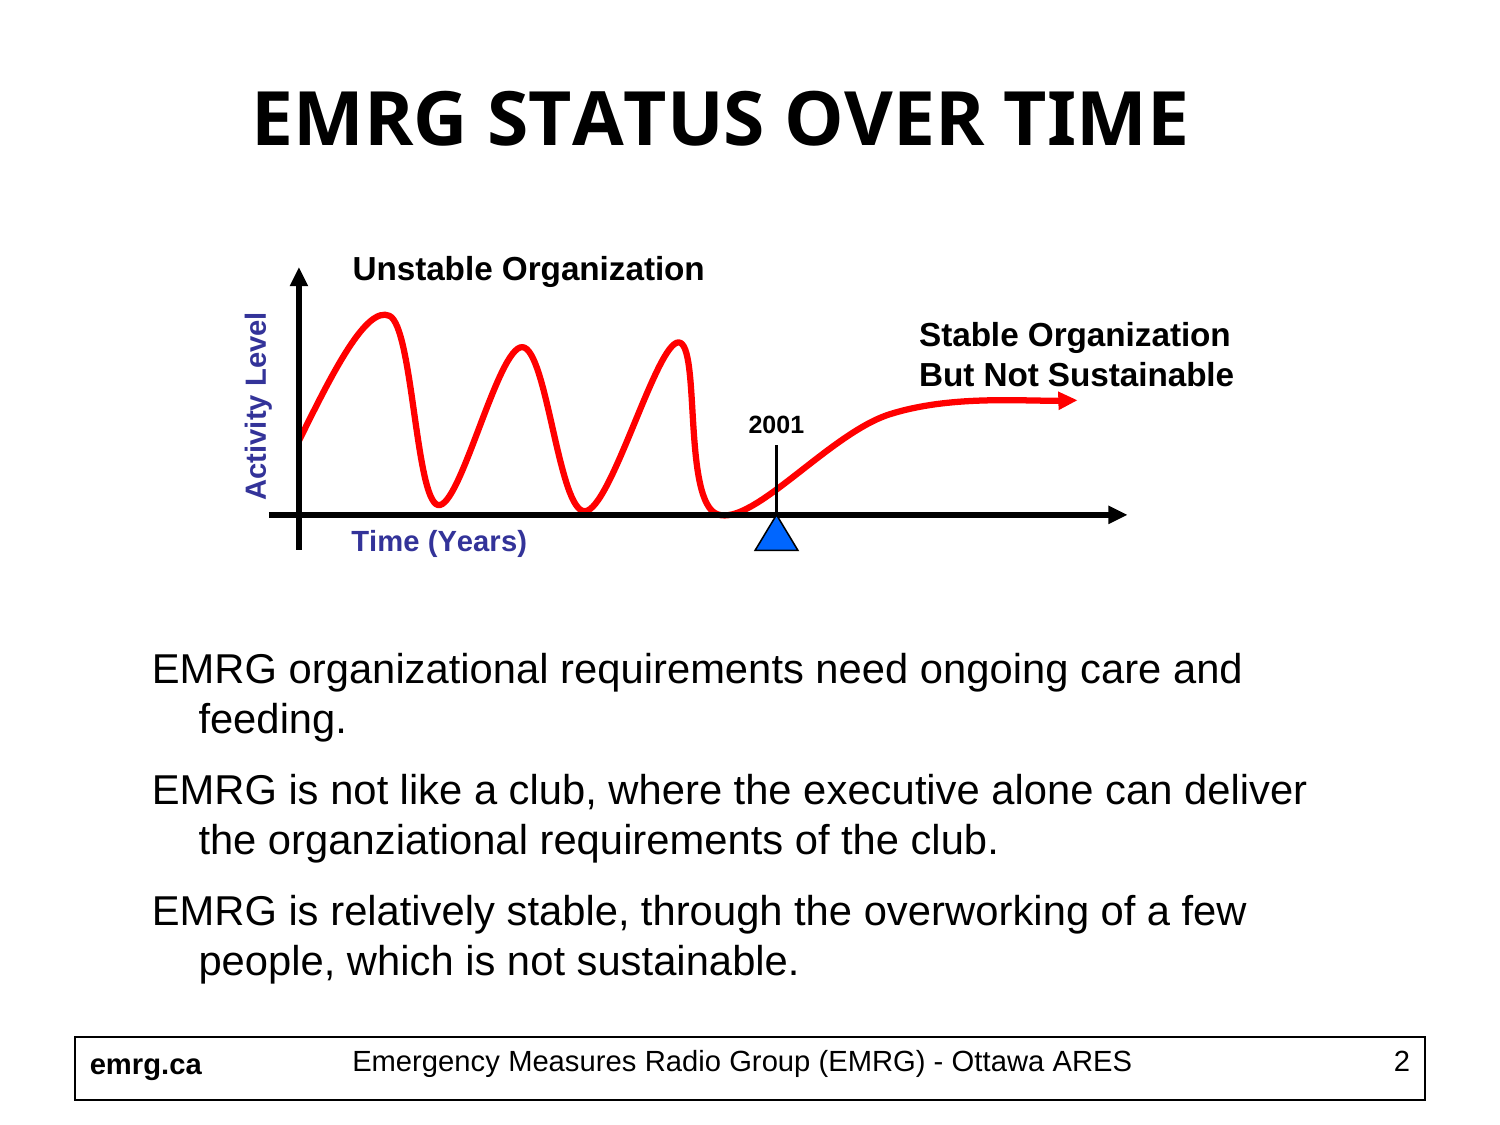

EMRG STATUS OVER TIME
Unstable Organization
Stable Organization
But Not Sustainable
Activity Level
2001
Time (Years)
EMRG organizational requirements need ongoing care and feeding.
EMRG is not like a club, where the executive alone can deliver the organziational requirements of the club.
EMRG is relatively stable, through the overworking of a few people, which is not sustainable.
Emergency Measures Radio Group (EMRG) - Ottawa ARES
2